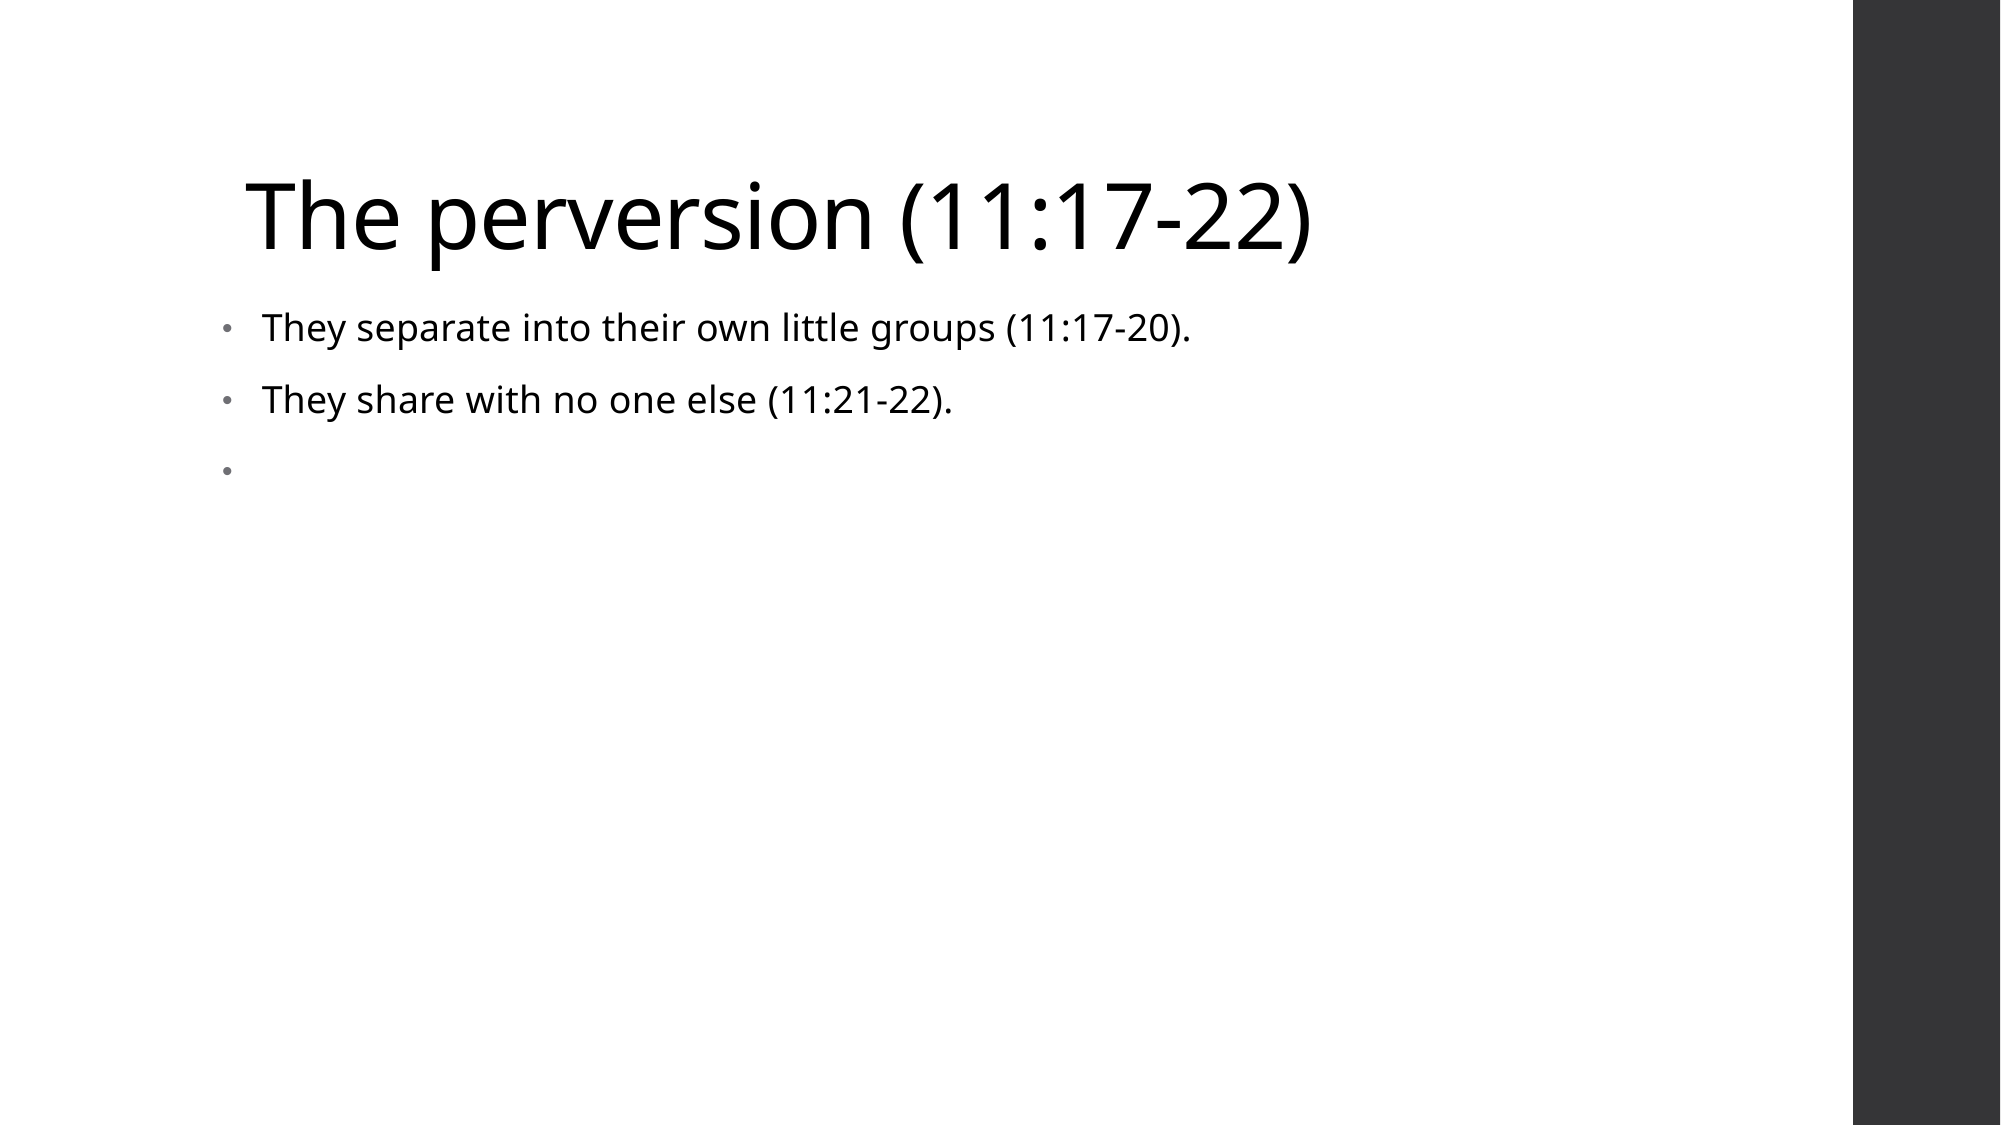

# The perversion (11:17-22)
 They separate into their own little groups (11:17-20).
 They share with no one else (11:21-22).